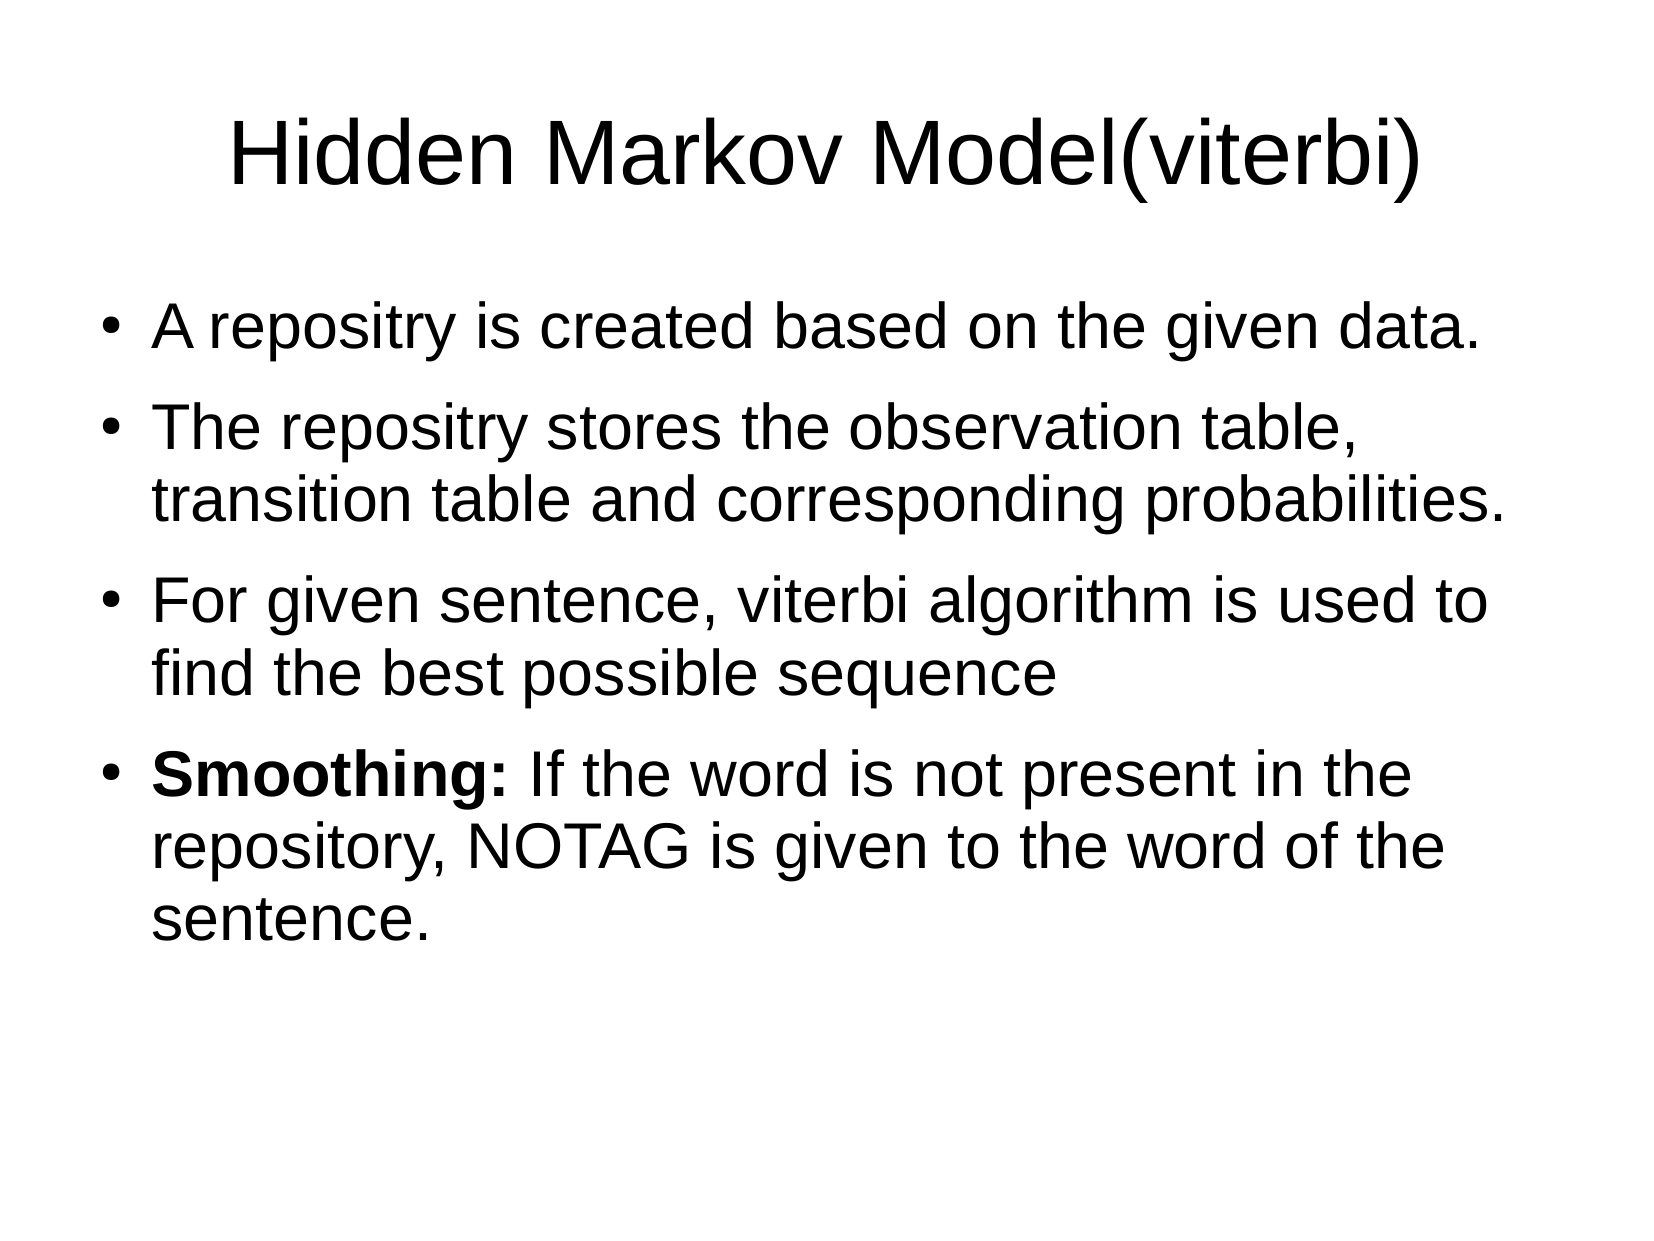

# Hidden Markov Model(viterbi)
A repositry is created based on the given data.
The repositry stores the observation table, transition table and corresponding probabilities.
For given sentence, viterbi algorithm is used to find the best possible sequence
Smoothing: If the word is not present in the repository, NOTAG is given to the word of the sentence.